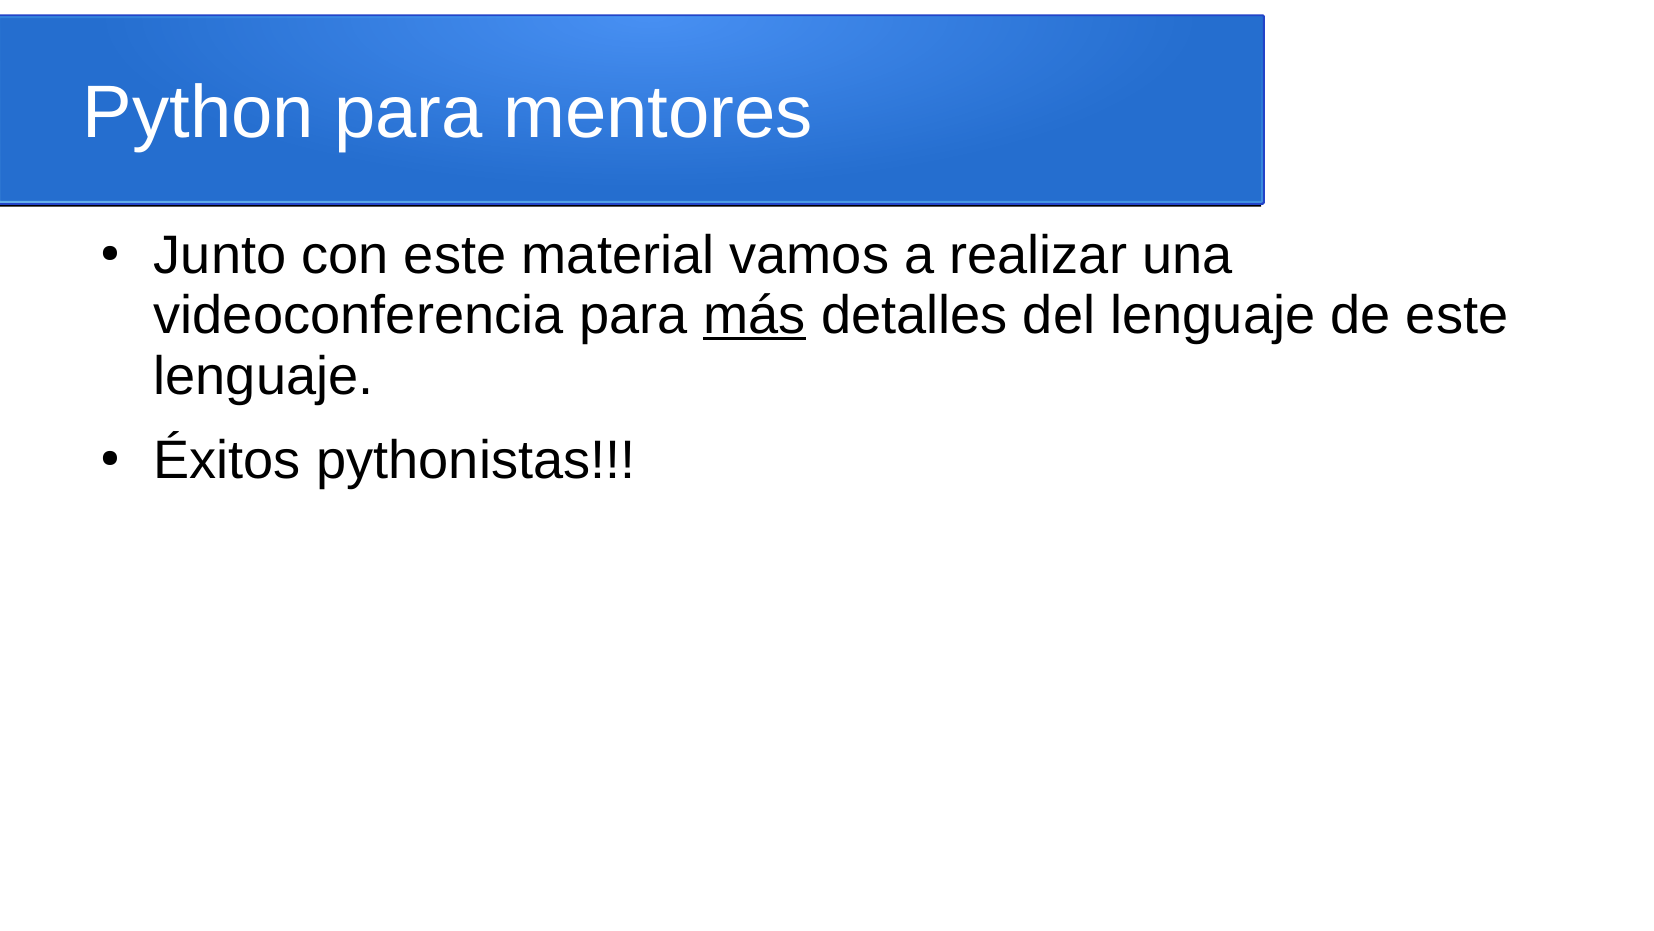

# Python para mentores
Junto con este material vamos a realizar una videoconferencia para más detalles del lenguaje de este lenguaje.
Éxitos pythonistas!!!